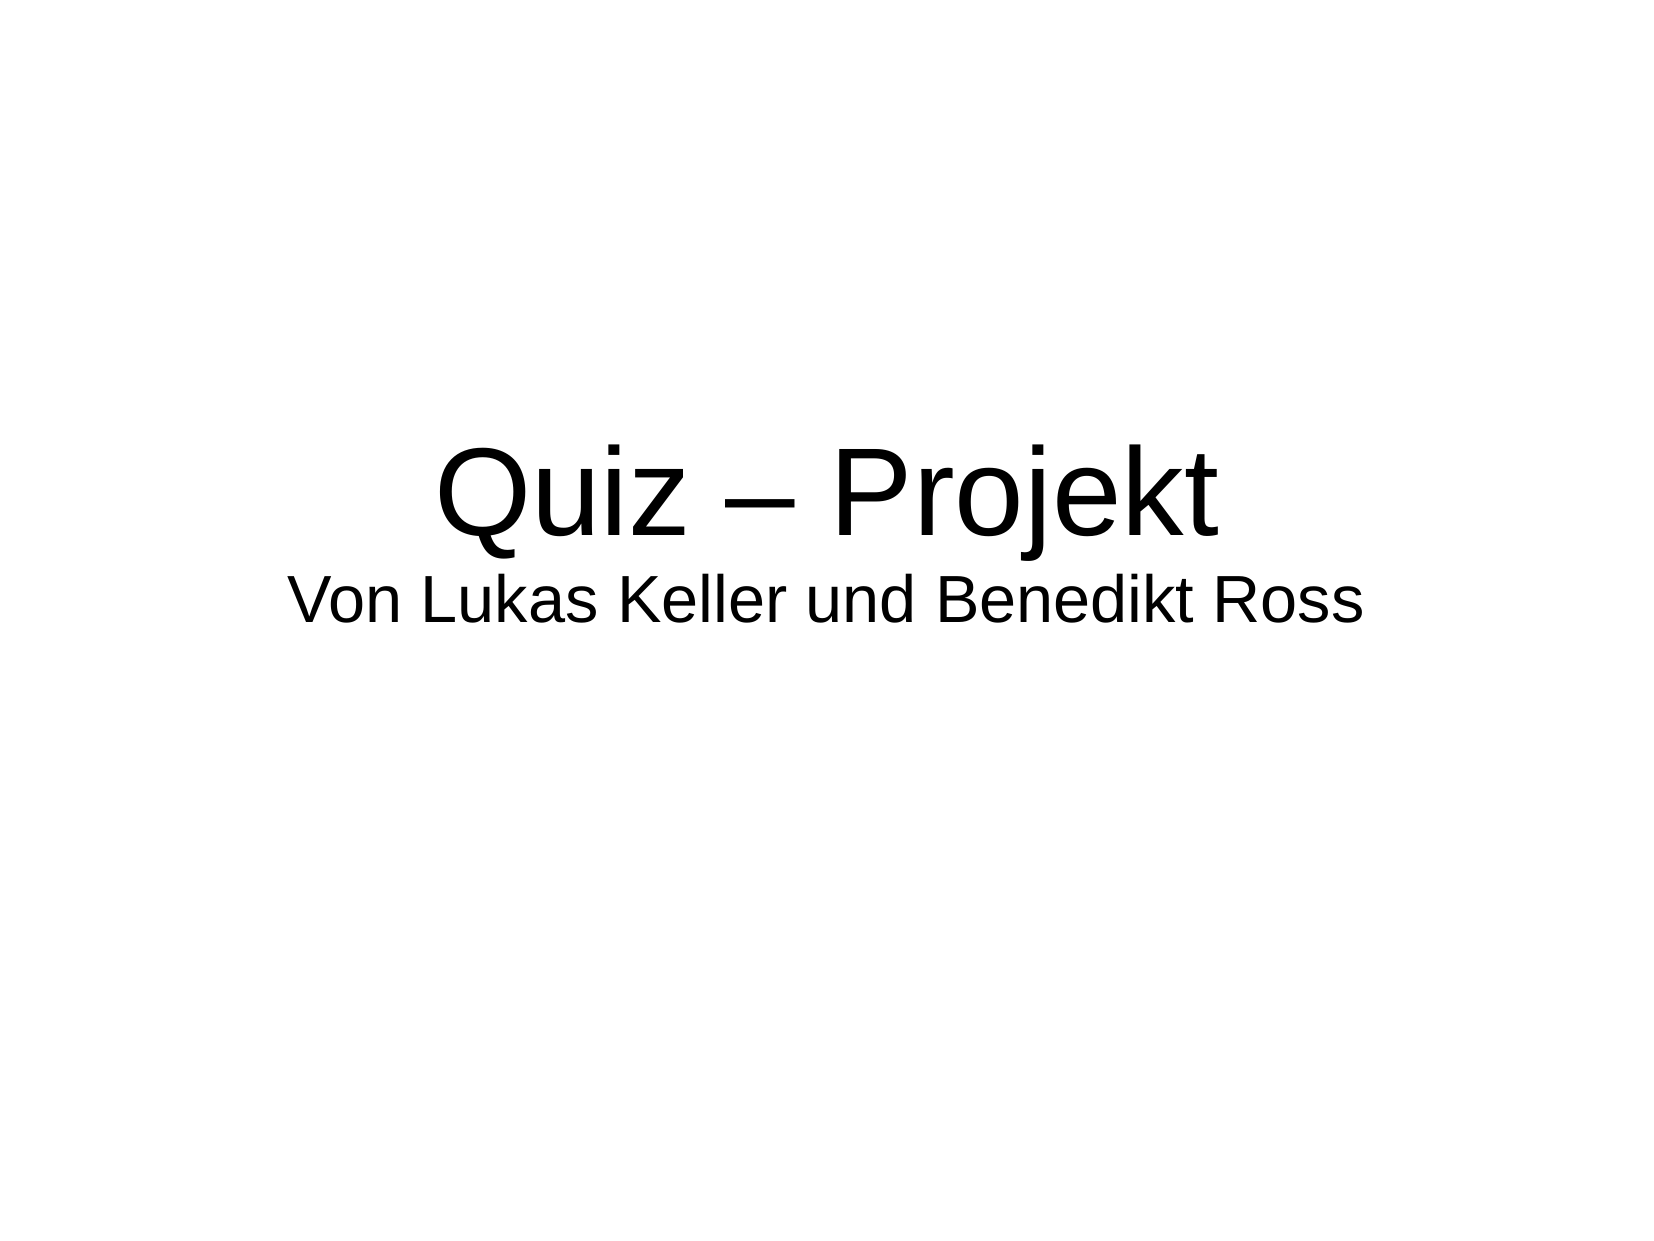

# Quiz – Projekt
Von Lukas Keller und Benedikt Ross